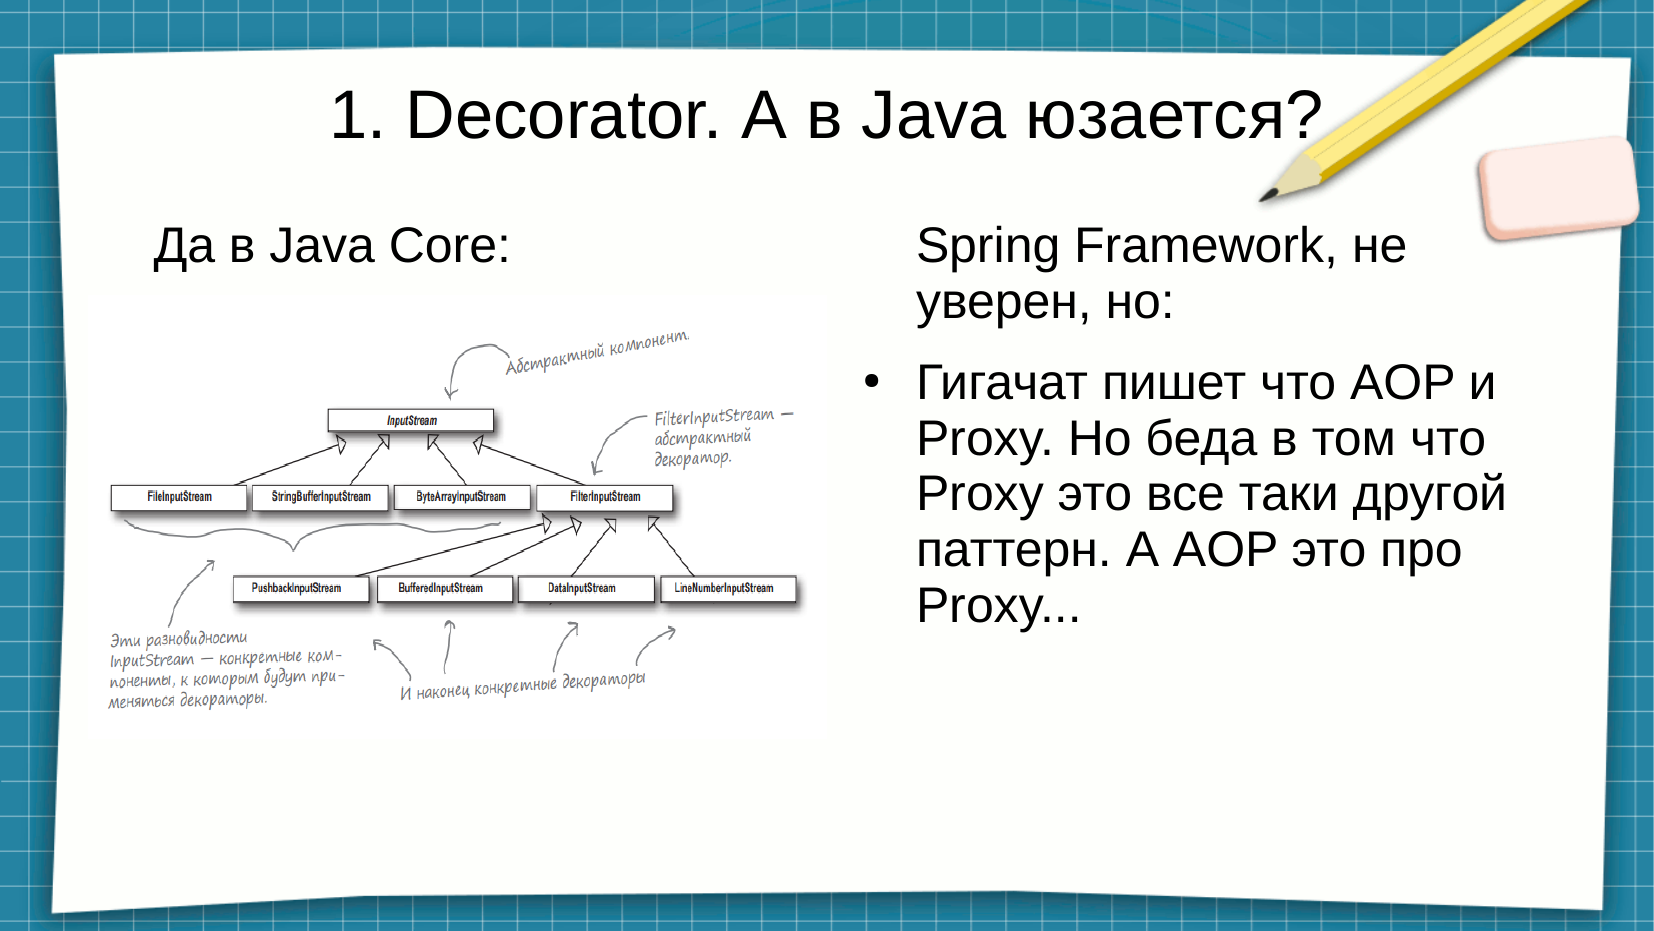

# 1. Decorator. А в Java юзается?
Да в Java Core:
Spring Framework, не уверен, но:
Гигачат пишет что AOP и Proxy. Но беда в том что Proxy это все таки другой паттерн. А AOP это про Proxy...